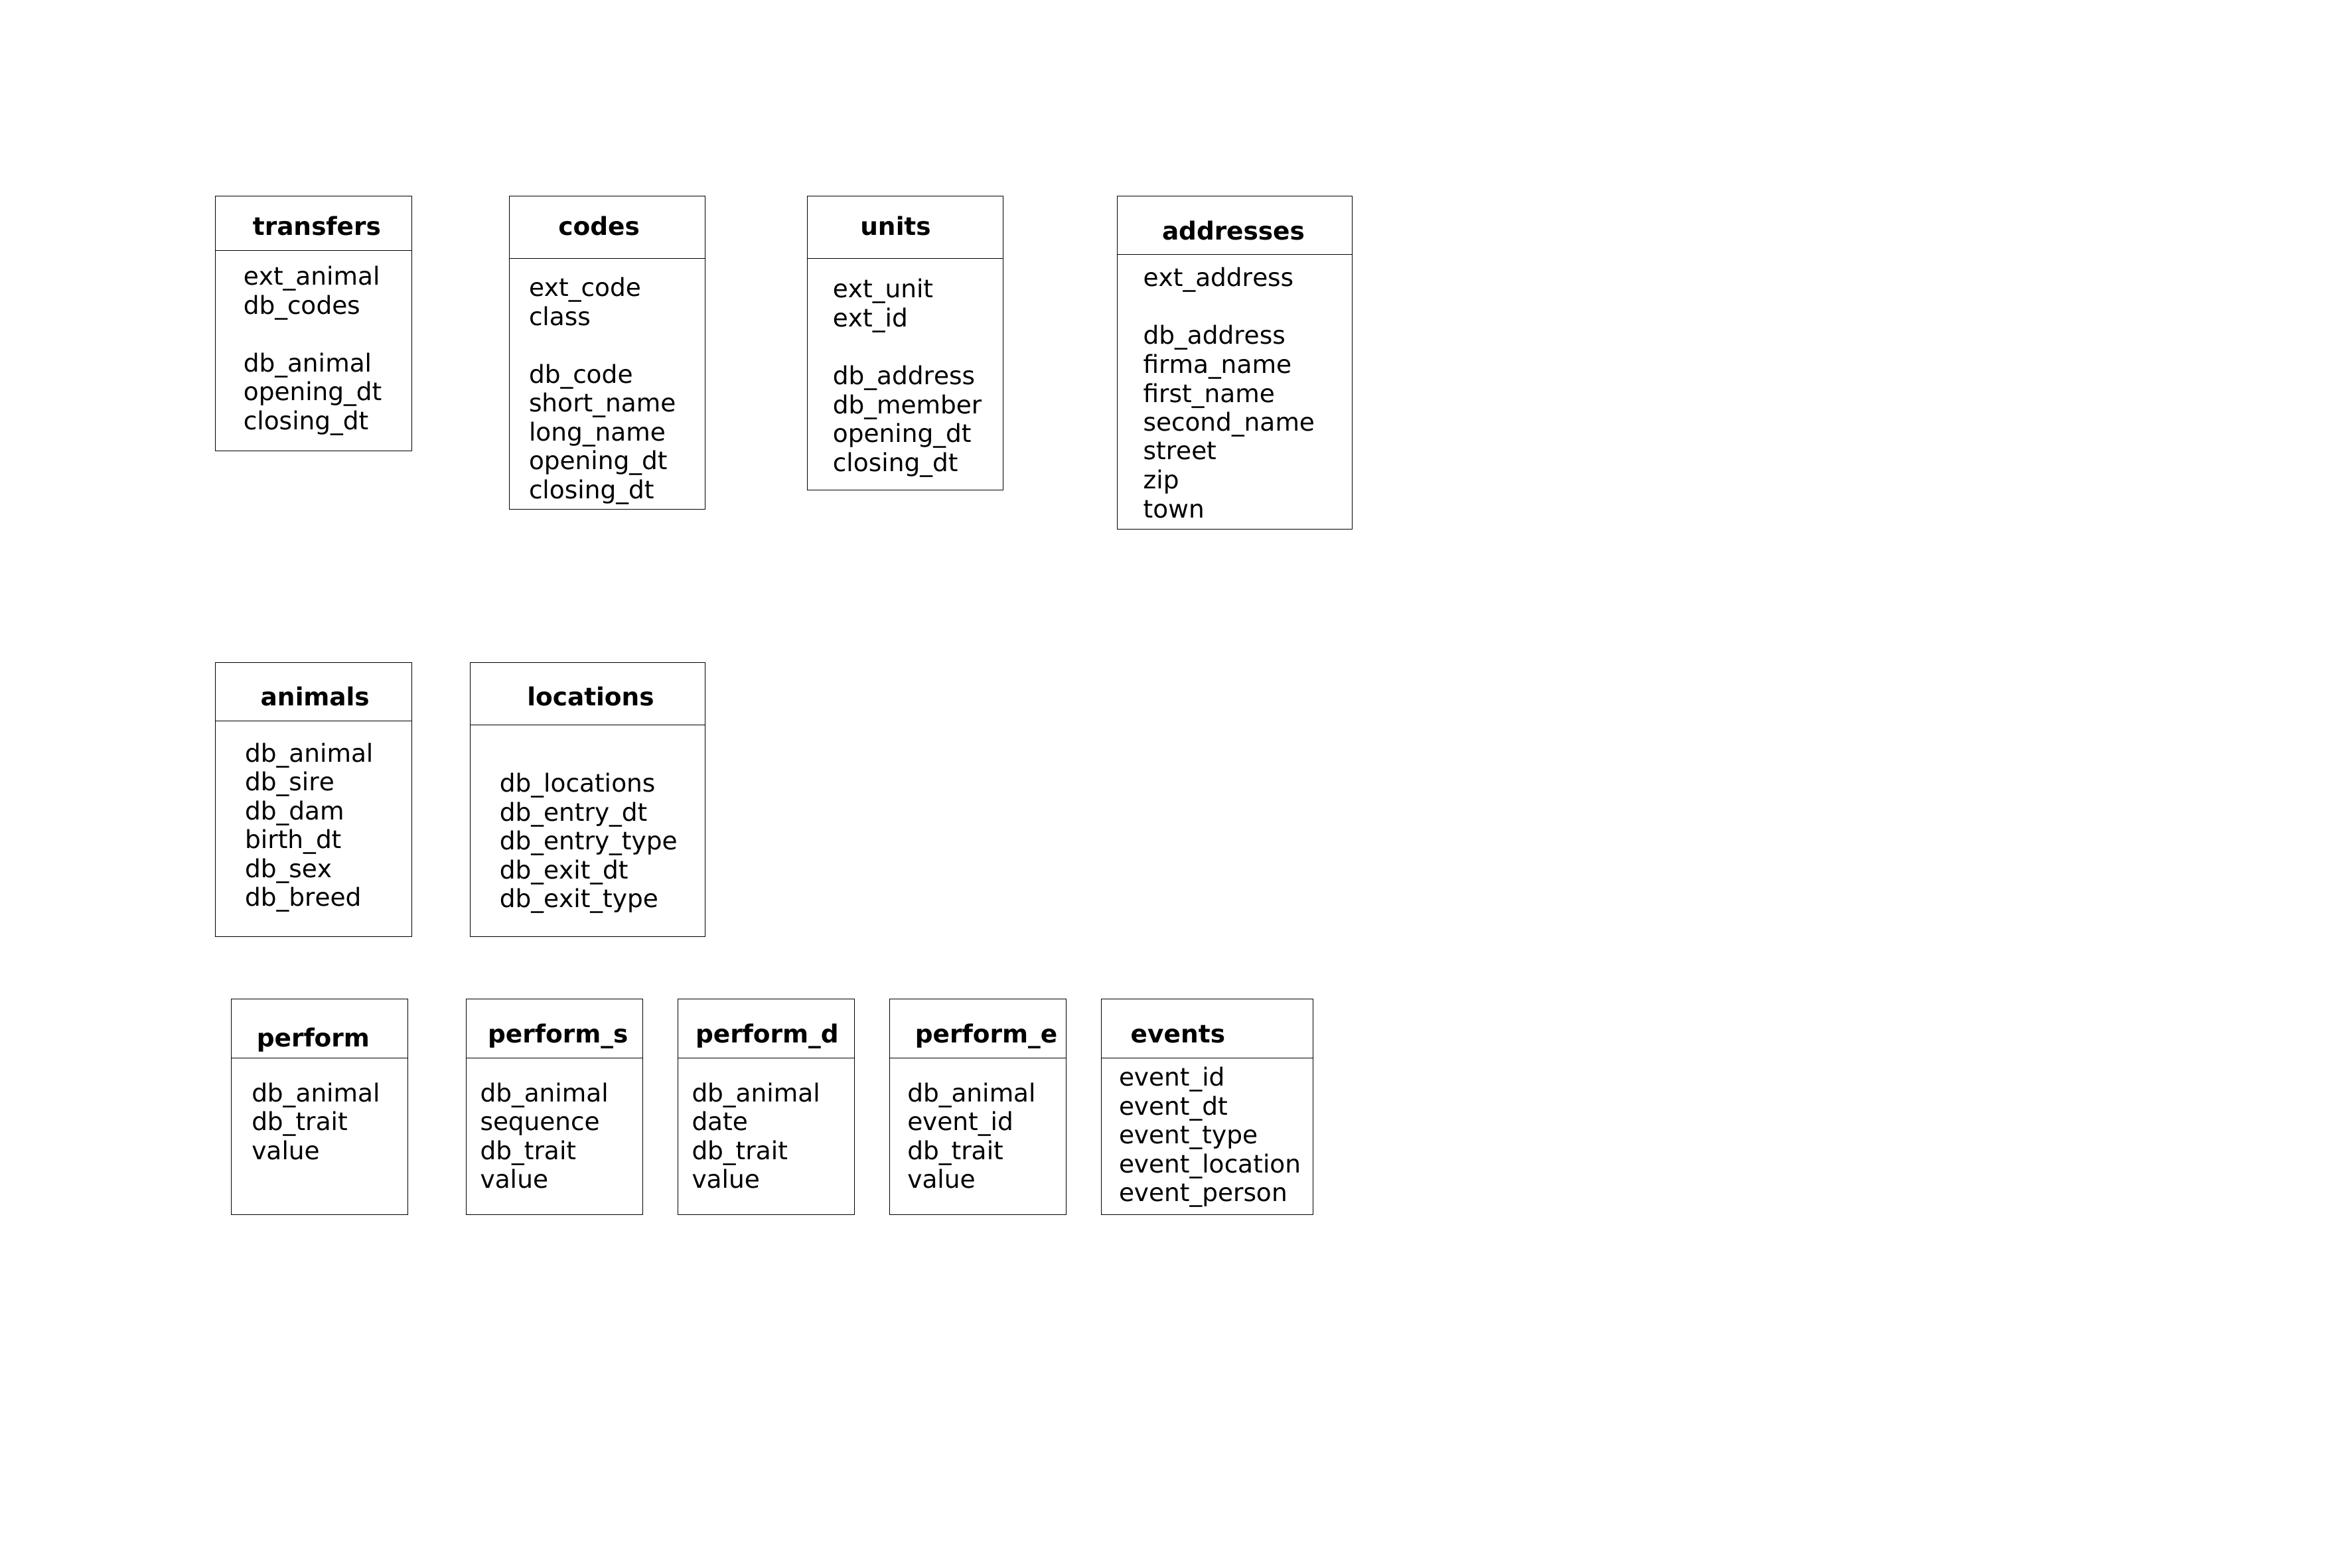

transfers
codes
units
addresses
ext_animal
db_codes
db_animal
opening_dt
closing_dt
ext_address
db_address
firma_name
first_name
second_name
street
zip
town
ext_code
class
db_code
short_name
long_name
opening_dt
closing_dt
ext_unit
ext_id
db_address
db_member
opening_dt
closing_dt
animals
locations
db_animal
db_sire
db_dam
birth_dt
db_sex
db_breed
db_locations
db_entry_dt
db_entry_type
db_exit_dt
db_exit_type
perform_s
perform_d
perform_e
events
perform
event_id
event_dt
event_type
event_location
event_person
db_animal
db_trait
value
db_animal
sequence
db_trait
value
db_animal
date
db_trait
value
db_animal
event_id
db_trait
value